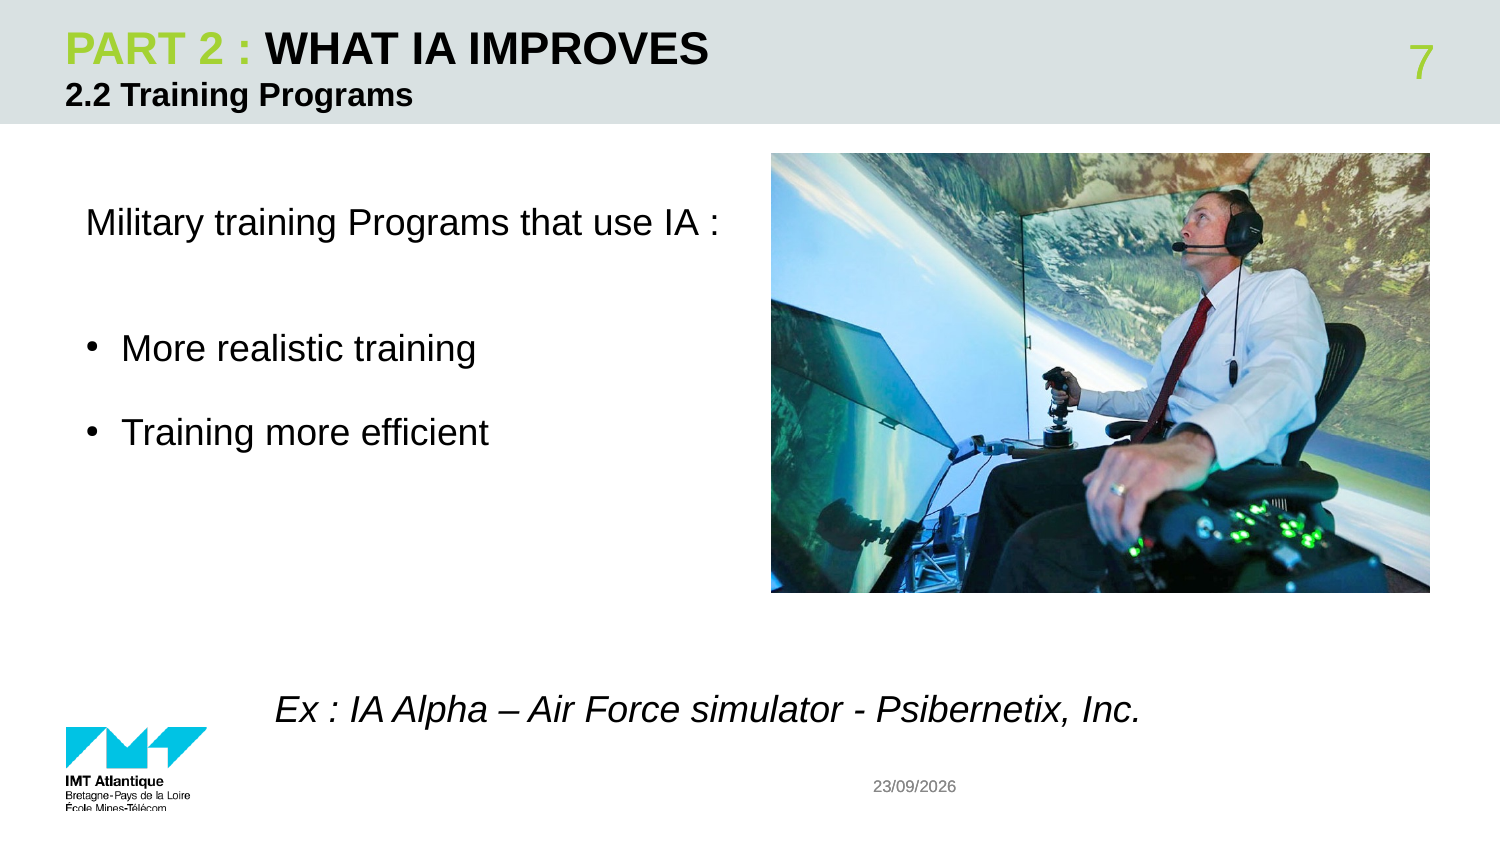

# Part 2 : What IA improves
7
2.2 Training Programs
Military training Programs that use IA :
More realistic training
Training more efficient
Ex : IA Alpha – Air Force simulator - Psibernetix, Inc.